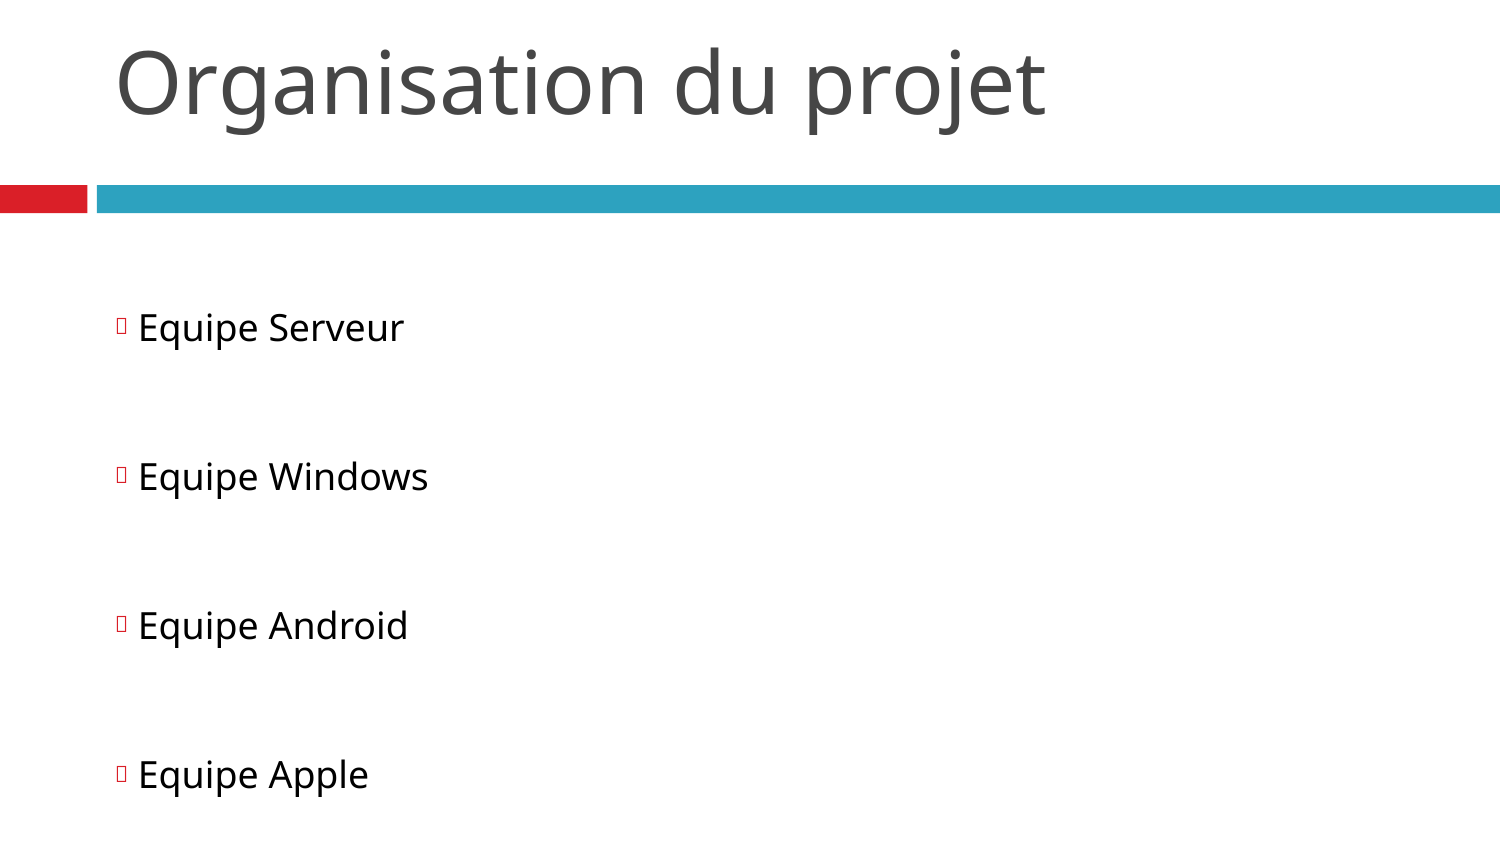

# Organisation du projet
 Equipe Serveur
 Equipe Windows
 Equipe Android
 Equipe Apple